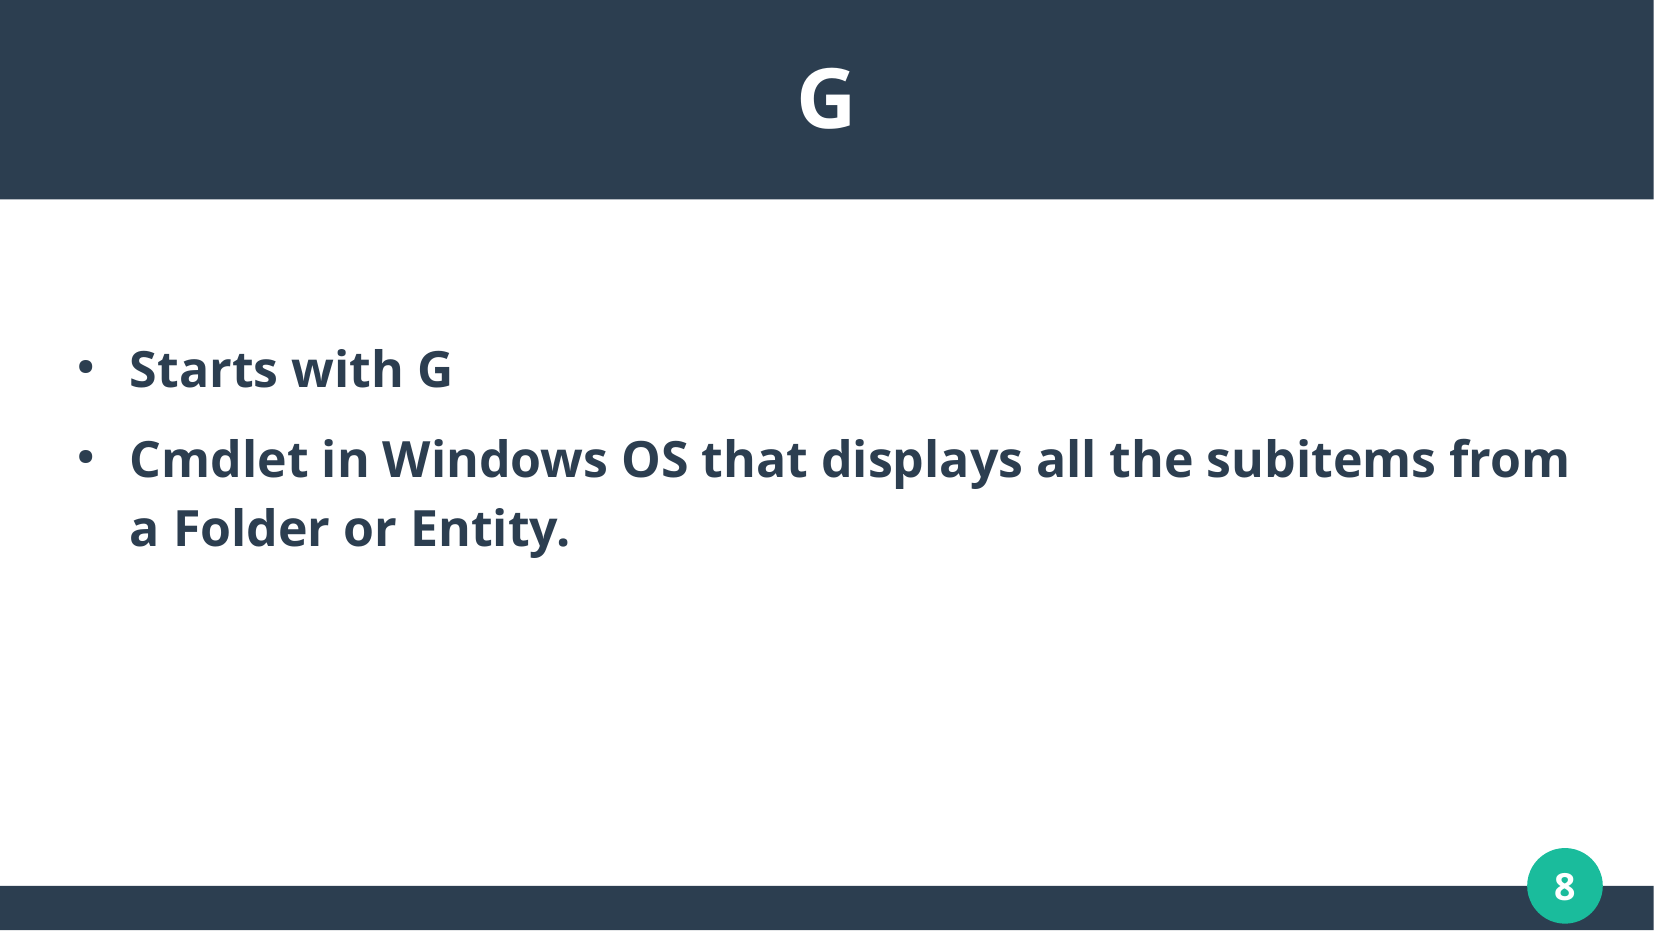

# G
Starts with G
Cmdlet in Windows OS that displays all the subitems from a Folder or Entity.